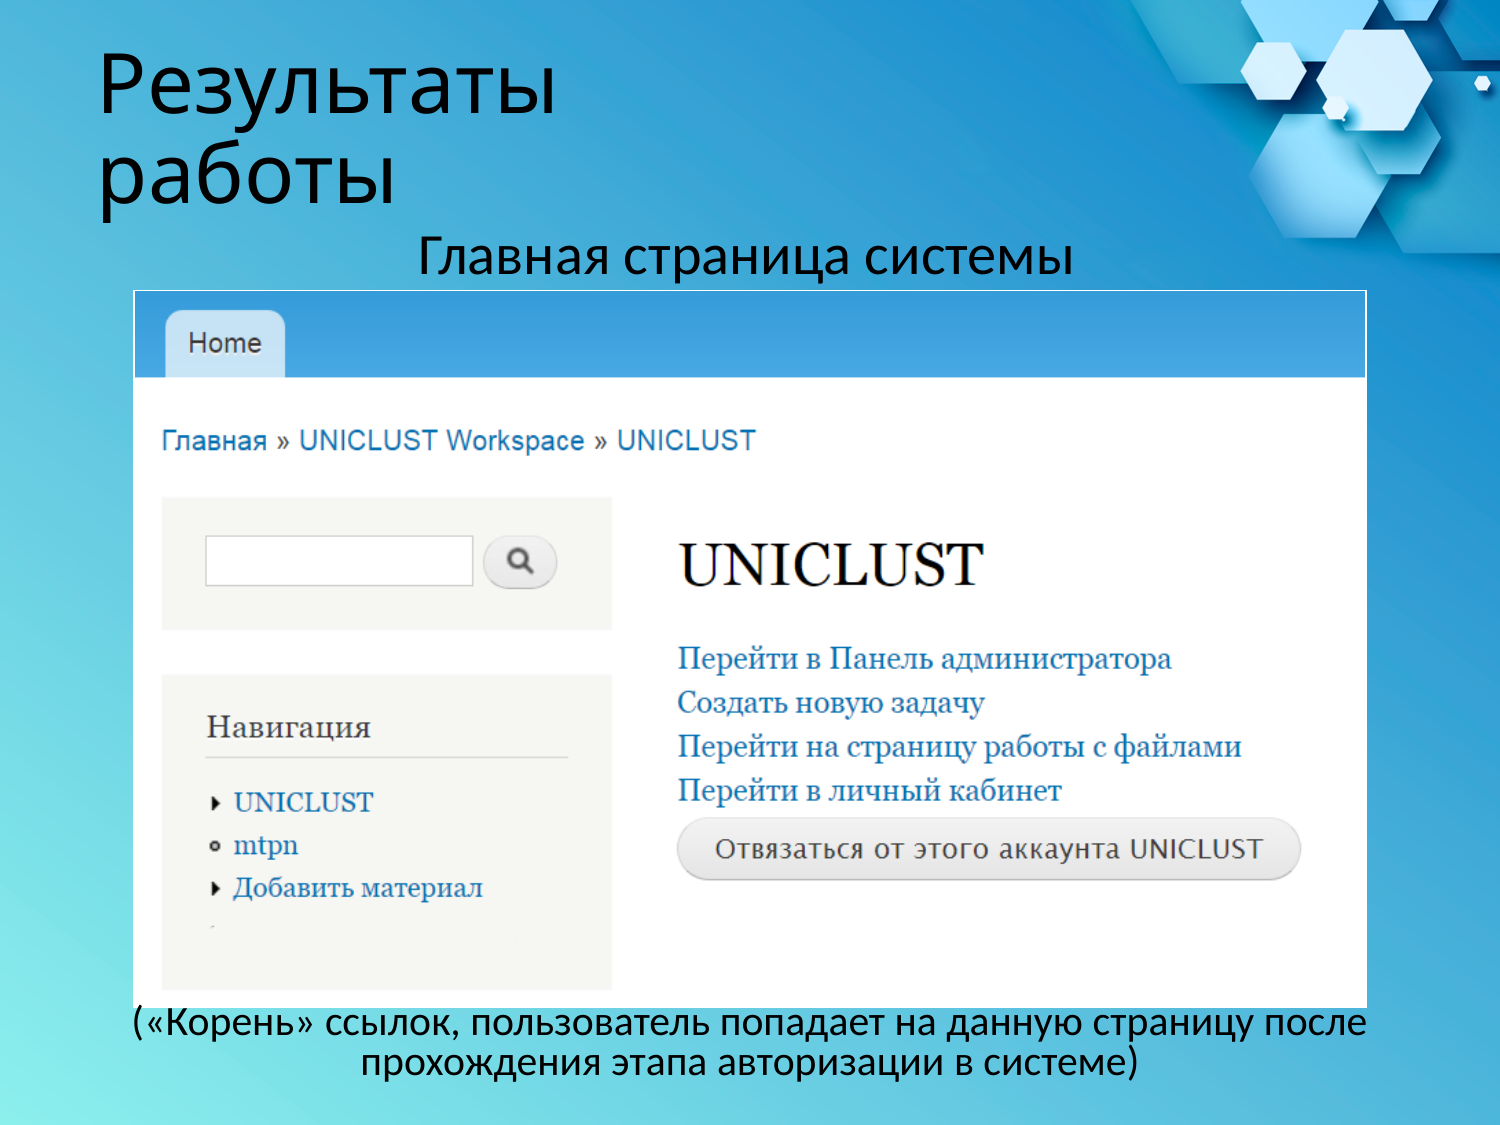

# Результаты работы
Главная страница системы
(«Корень» ссылок, пользователь попадает на данную страницу после прохождения этапа авторизации в системе)